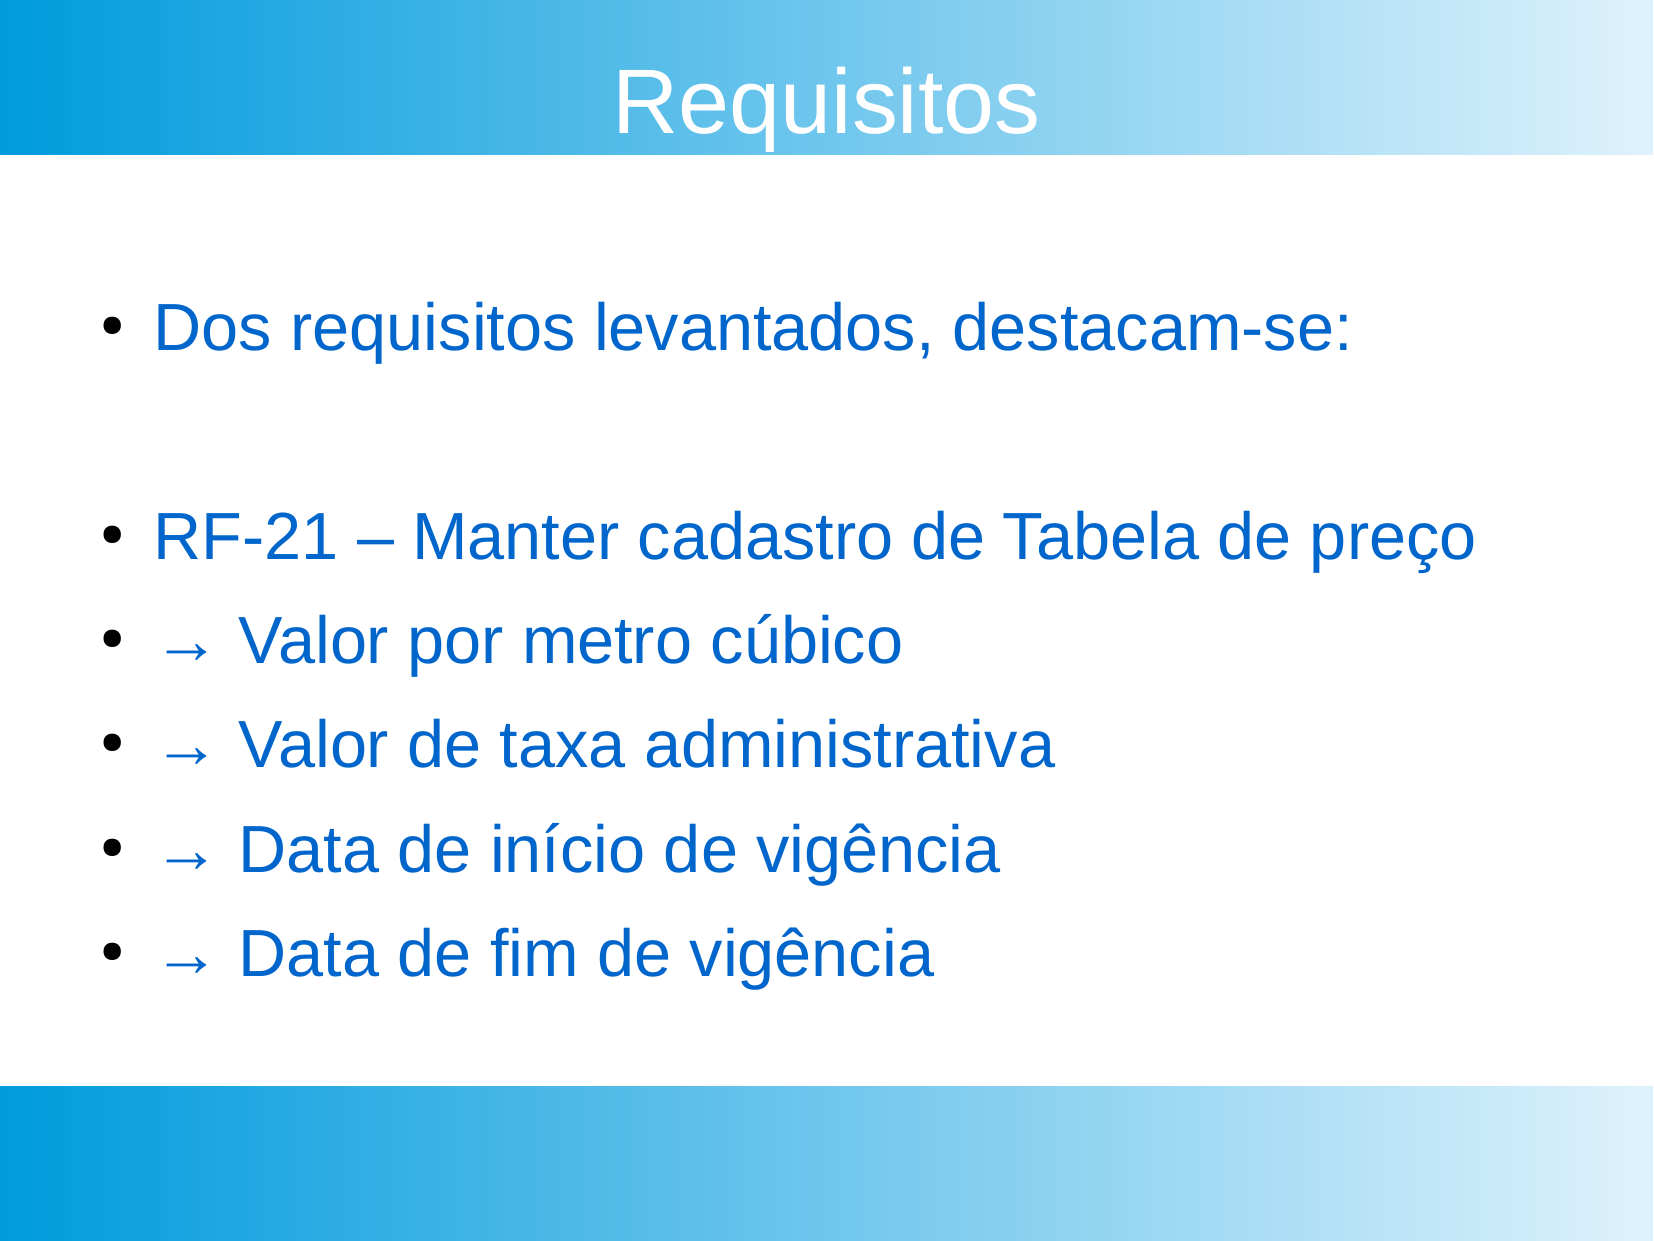

# Requisitos
Dos requisitos levantados, destacam-se:
RF-21 – Manter cadastro de Tabela de preço
→ Valor por metro cúbico
→ Valor de taxa administrativa
→ Data de início de vigência
→ Data de fim de vigência